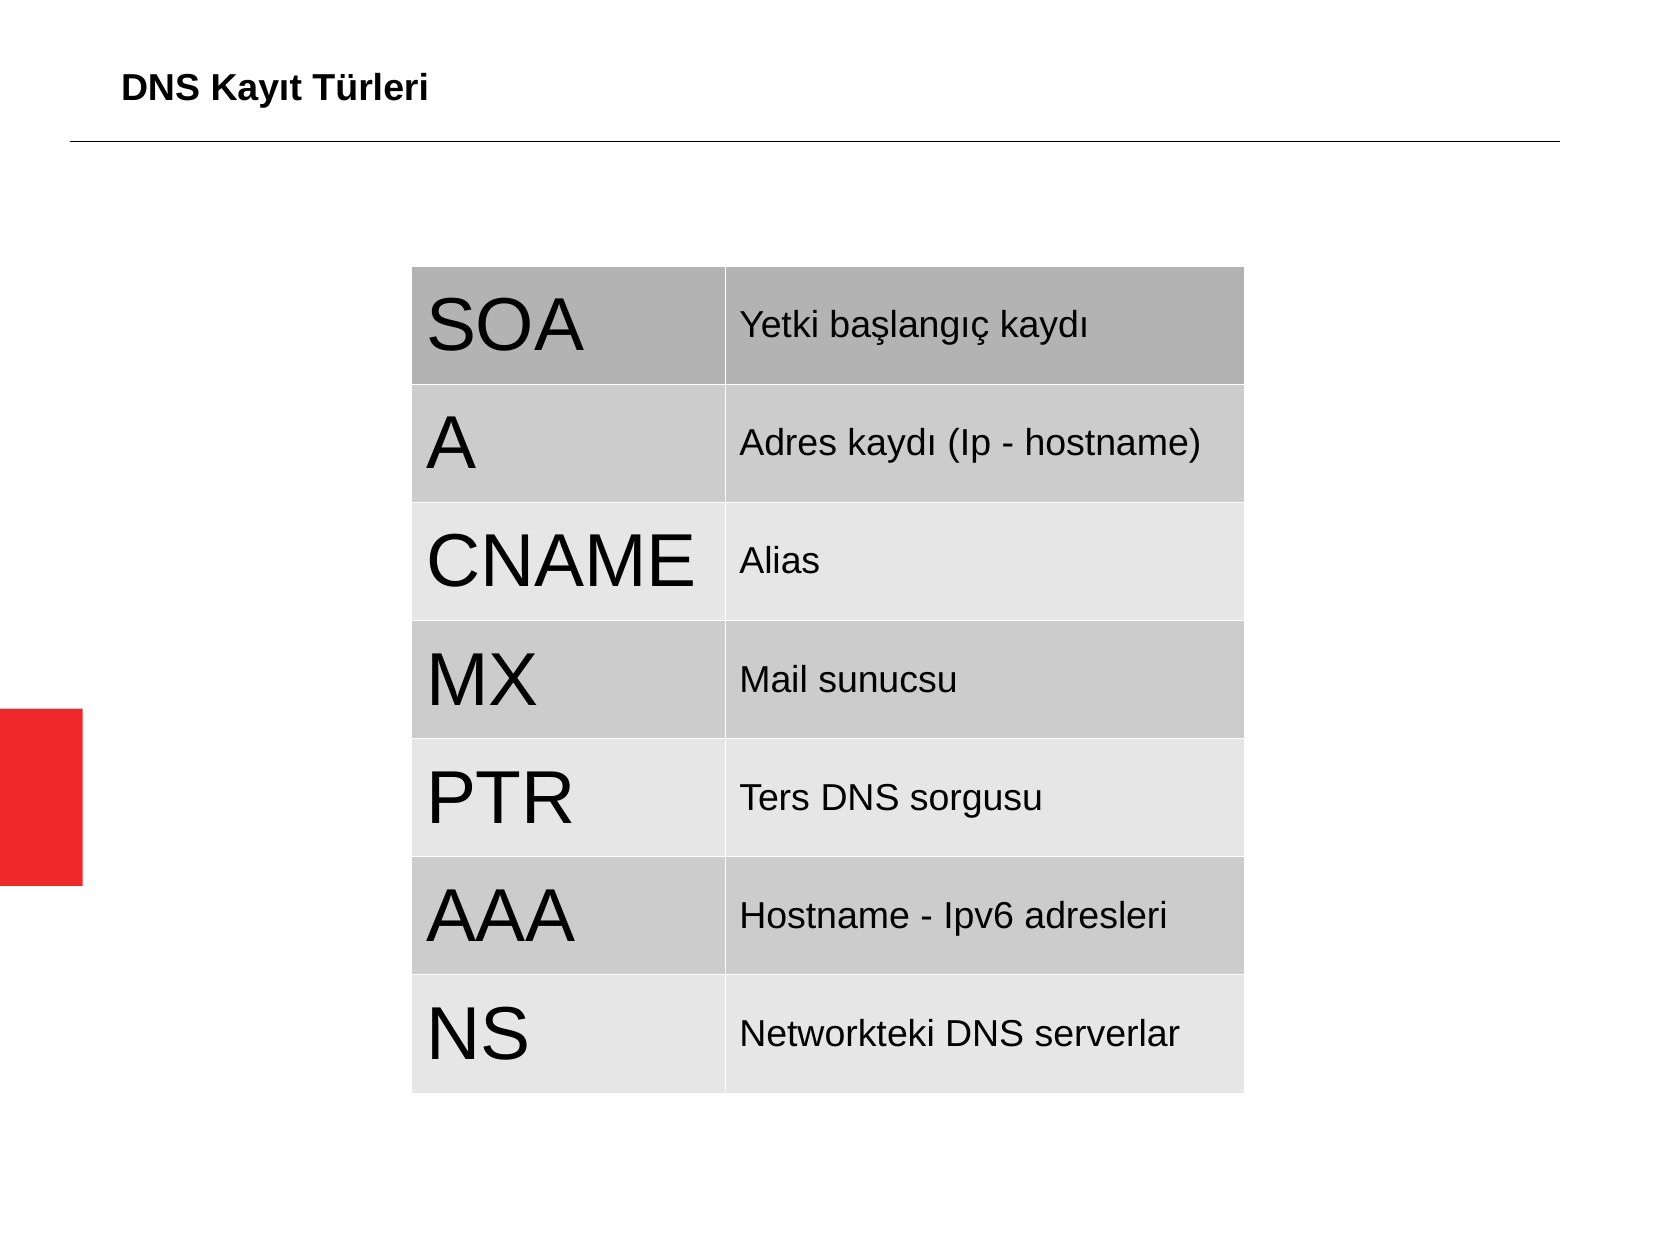

DNS Kayıt Türleri
| SOA | Yetki başlangıç kaydı |
| --- | --- |
| A | Adres kaydı (Ip - hostname) |
| CNAME | Alias |
| MX | Mail sunucsu |
| PTR | Ters DNS sorgusu |
| AAA | Hostname - Ipv6 adresleri |
| NS | Networkteki DNS serverlar |